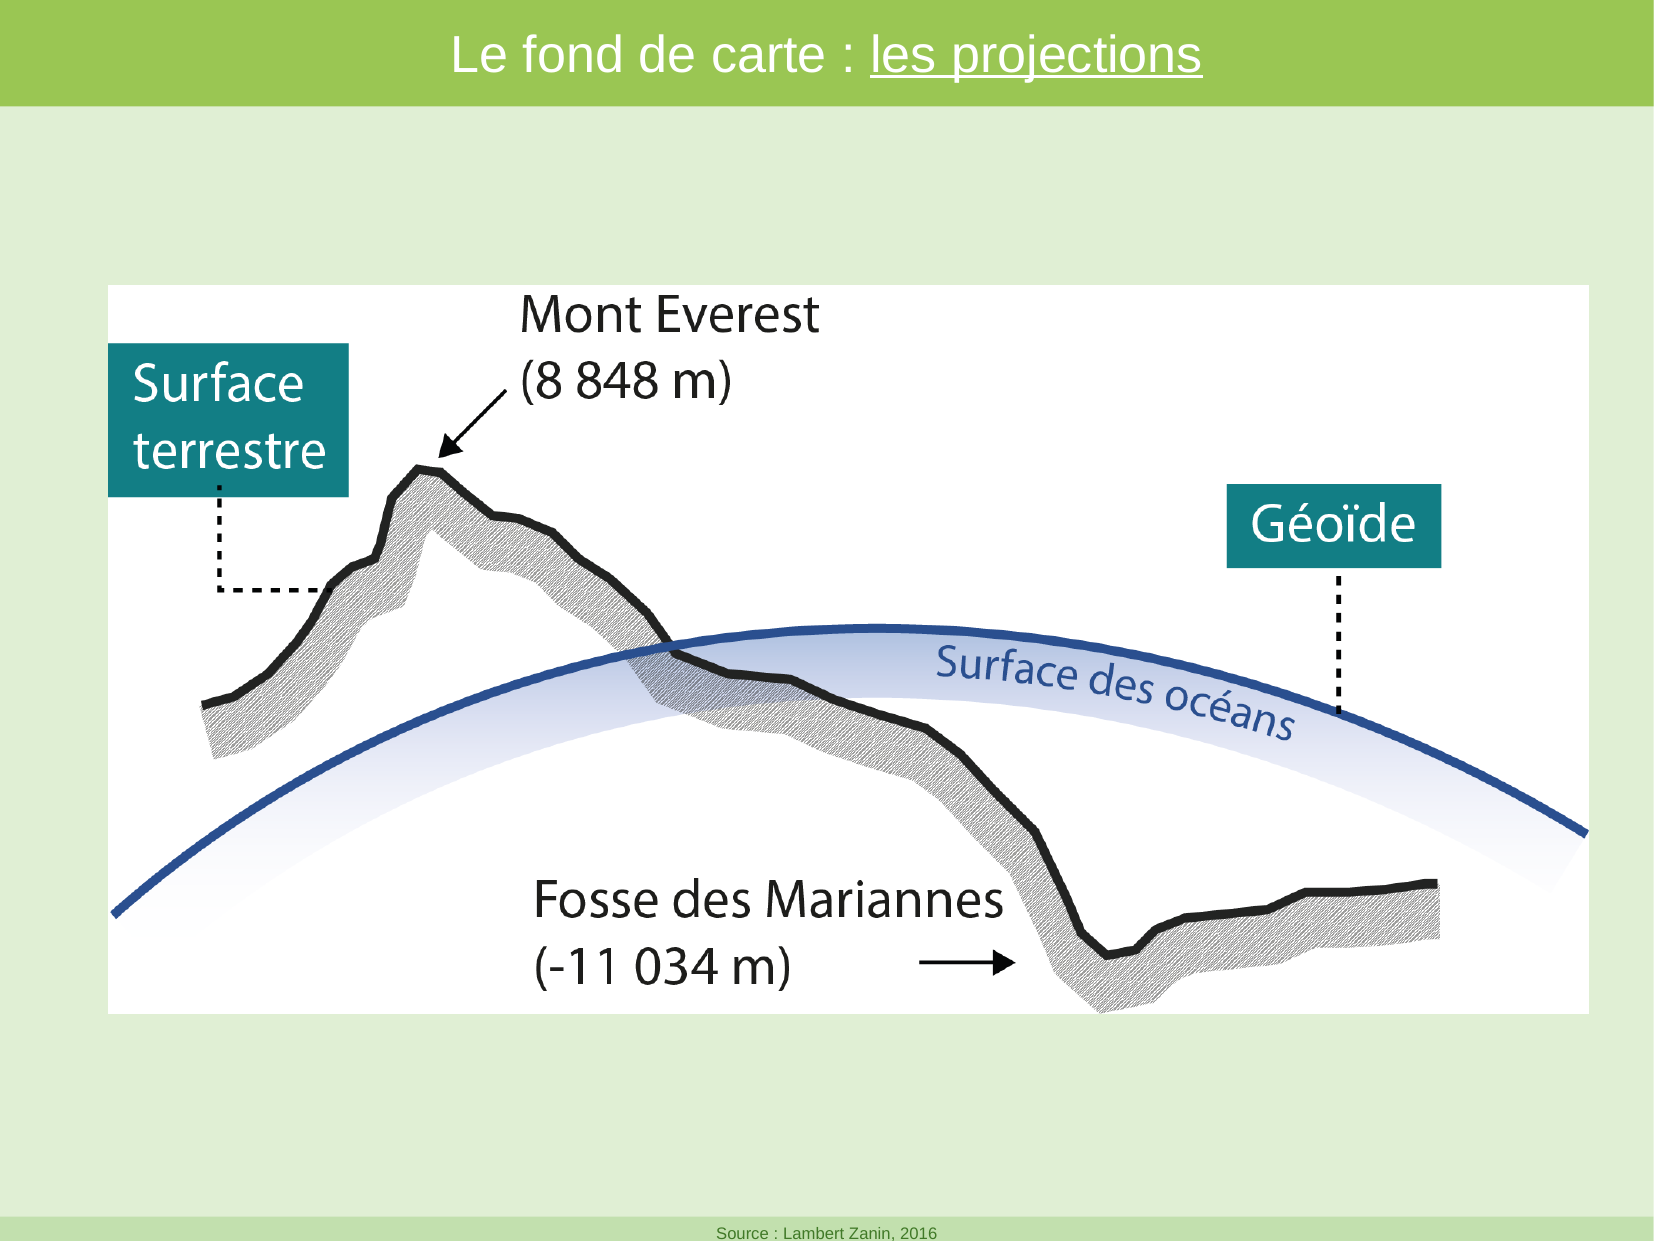

# Le fond de carte : les projections
Source : Lambert Zanin, 2016